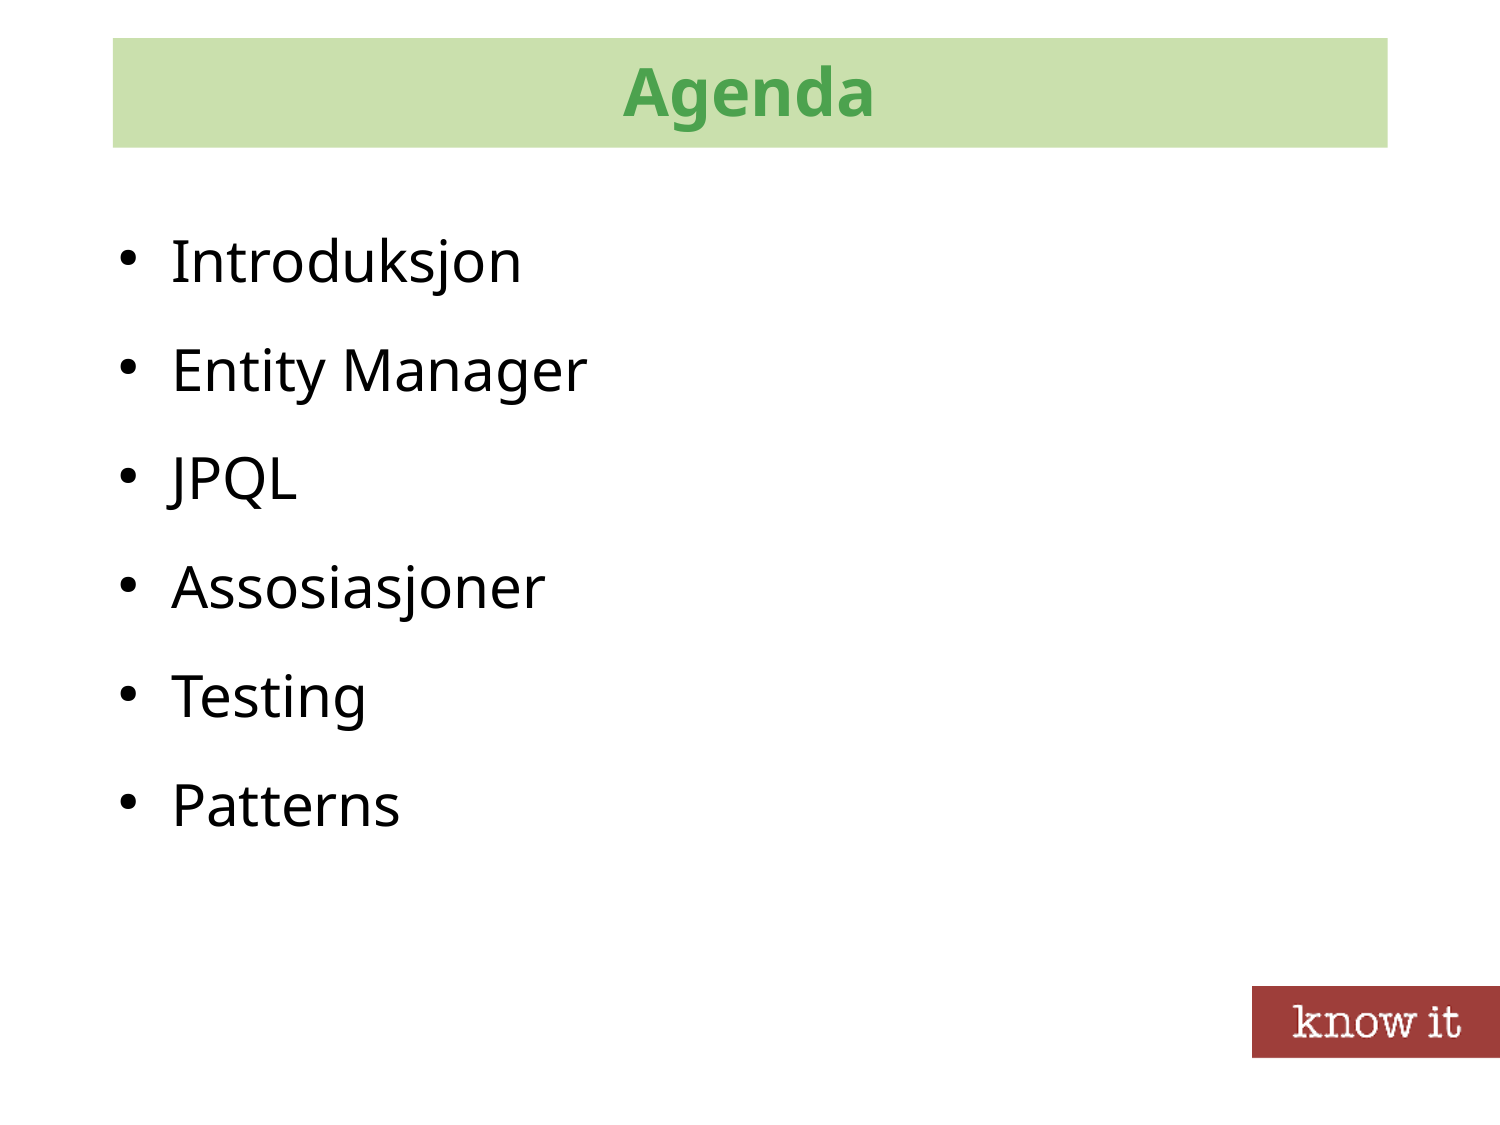

Agenda
# Introduksjon
Entity Manager
JPQL
Assosiasjoner
Testing
Patterns